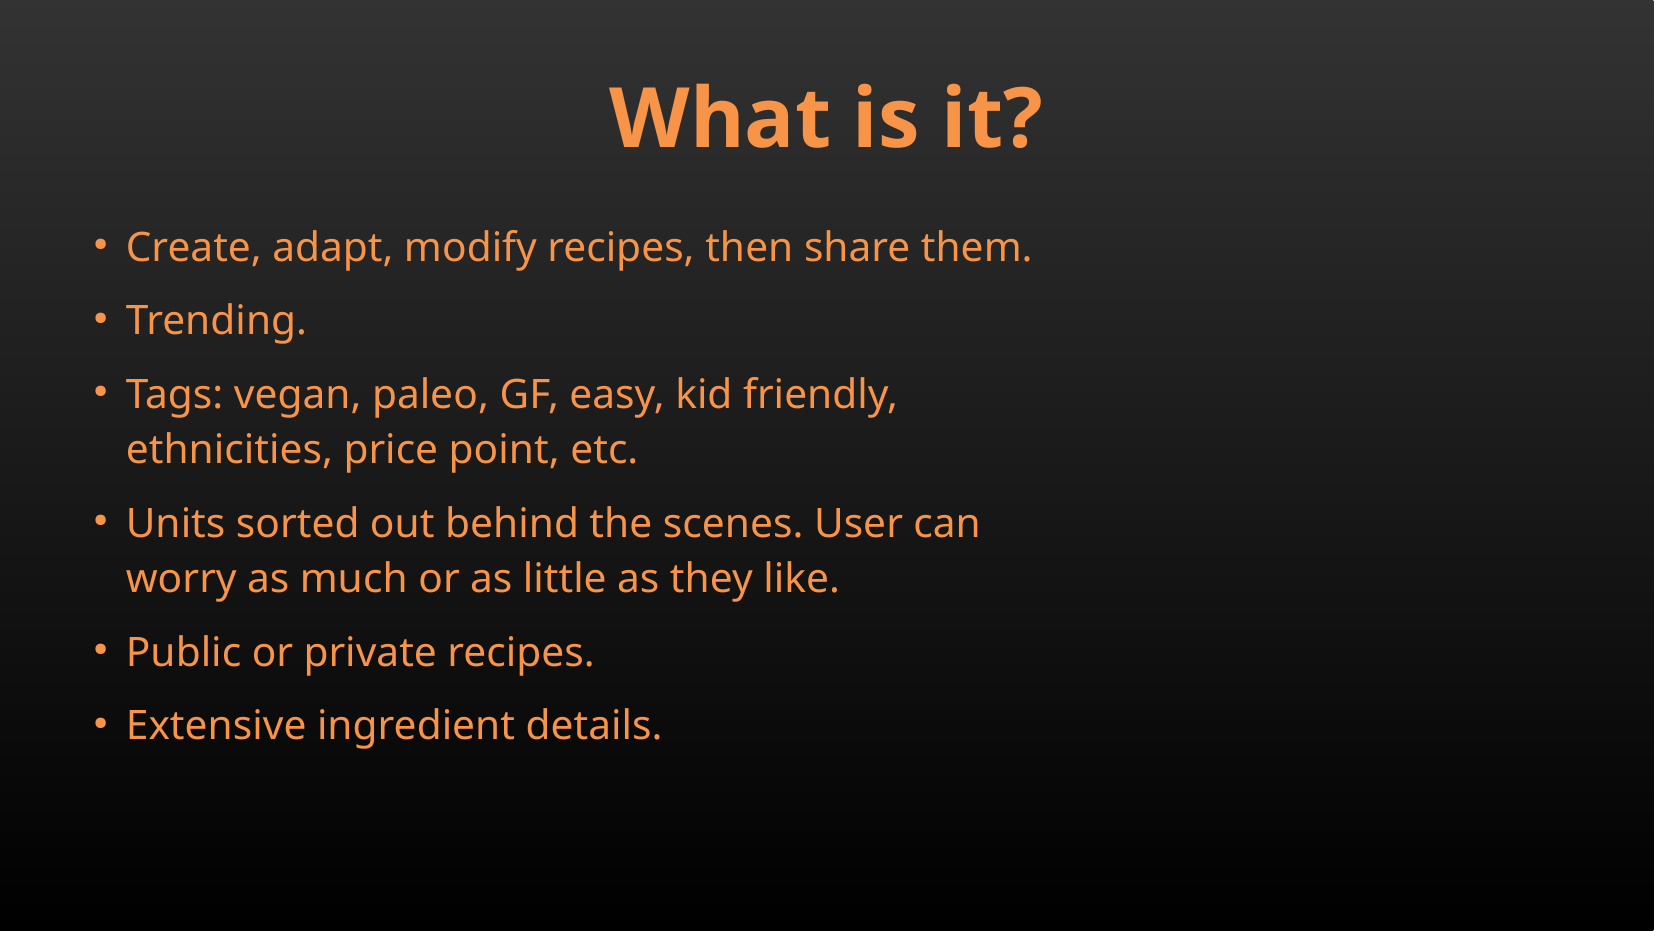

# What is it?
Create, adapt, modify recipes, then share them.
Trending.
Tags: vegan, paleo, GF, easy, kid friendly, ethnicities, price point, etc.
Units sorted out behind the scenes. User can worry as much or as little as they like.
Public or private recipes.
Extensive ingredient details.